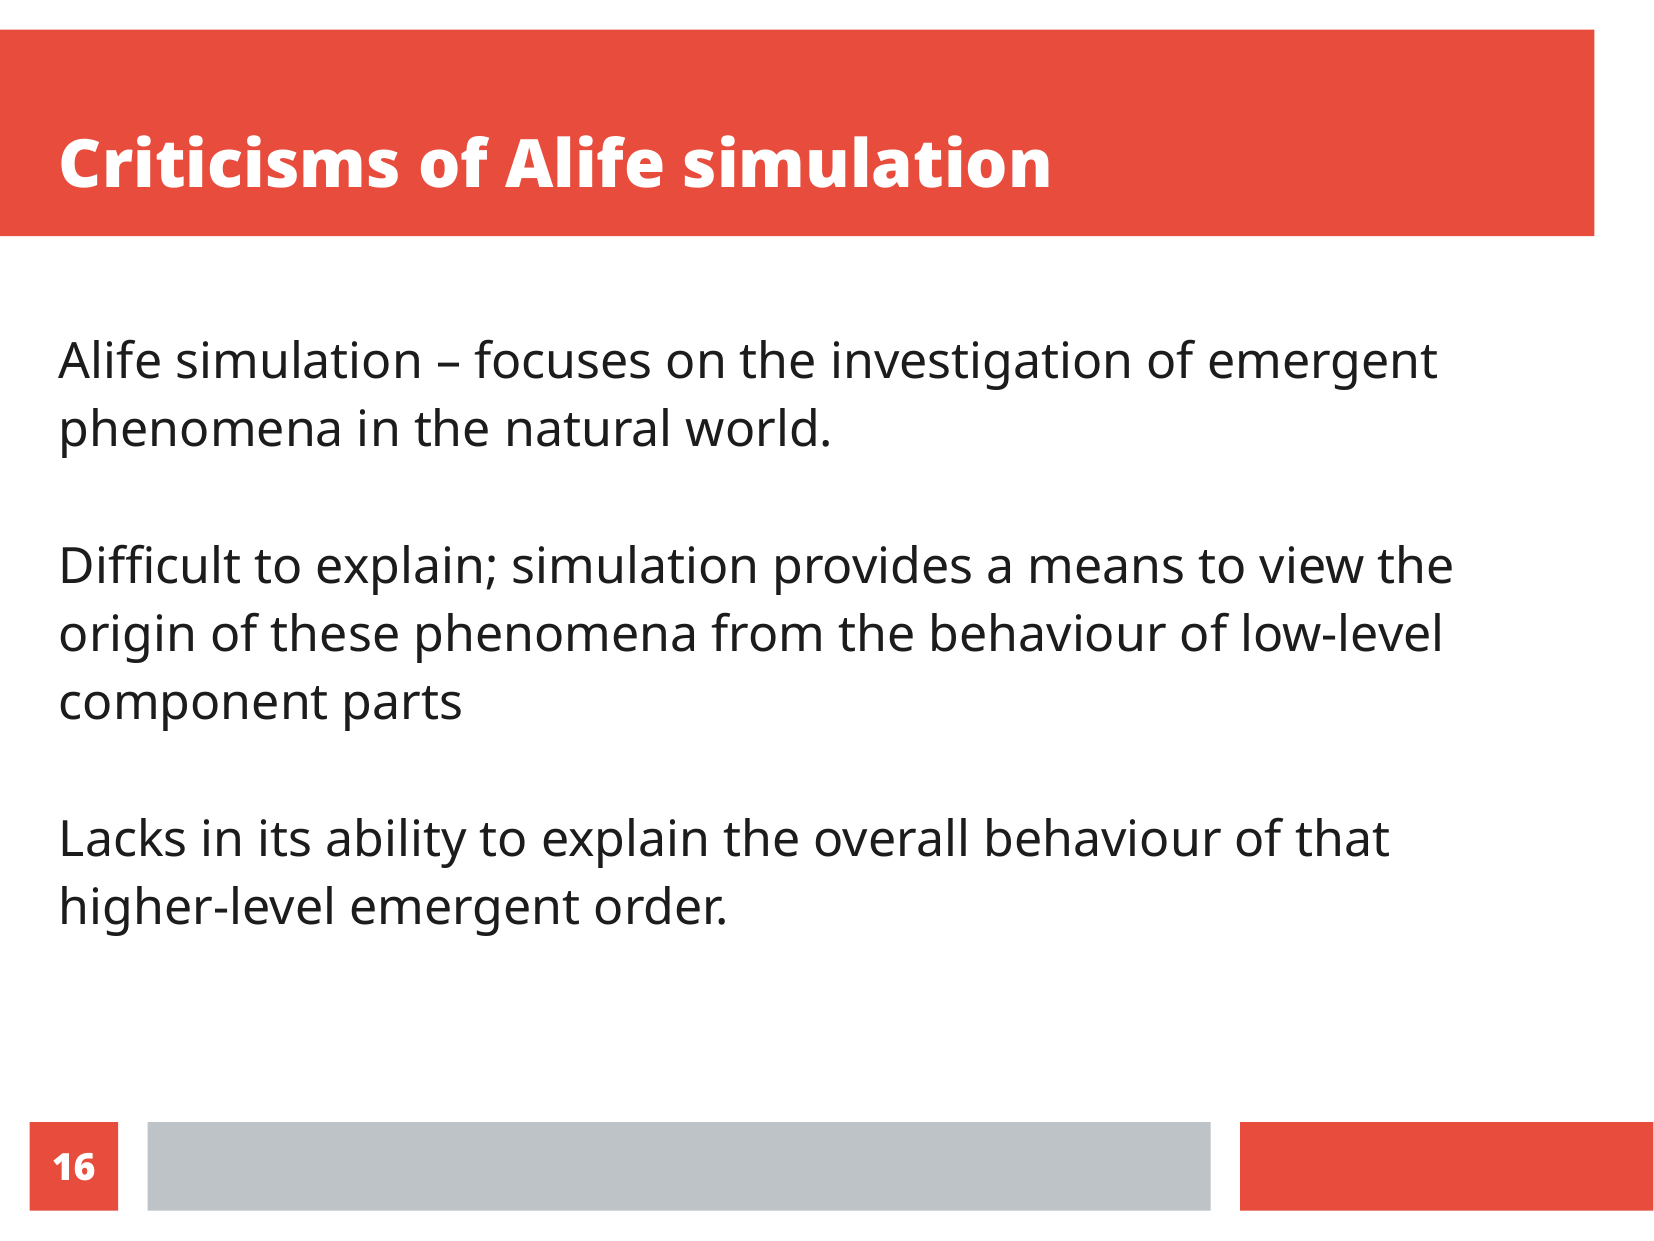

# Criticisms of Alife simulation
Alife simulation – focuses on the investigation of emergent phenomena in the natural world.
Difficult to explain; simulation provides a means to view the origin of these phenomena from the behaviour of low-level component parts
Lacks in its ability to explain the overall behaviour of that higher-level emergent order.
16